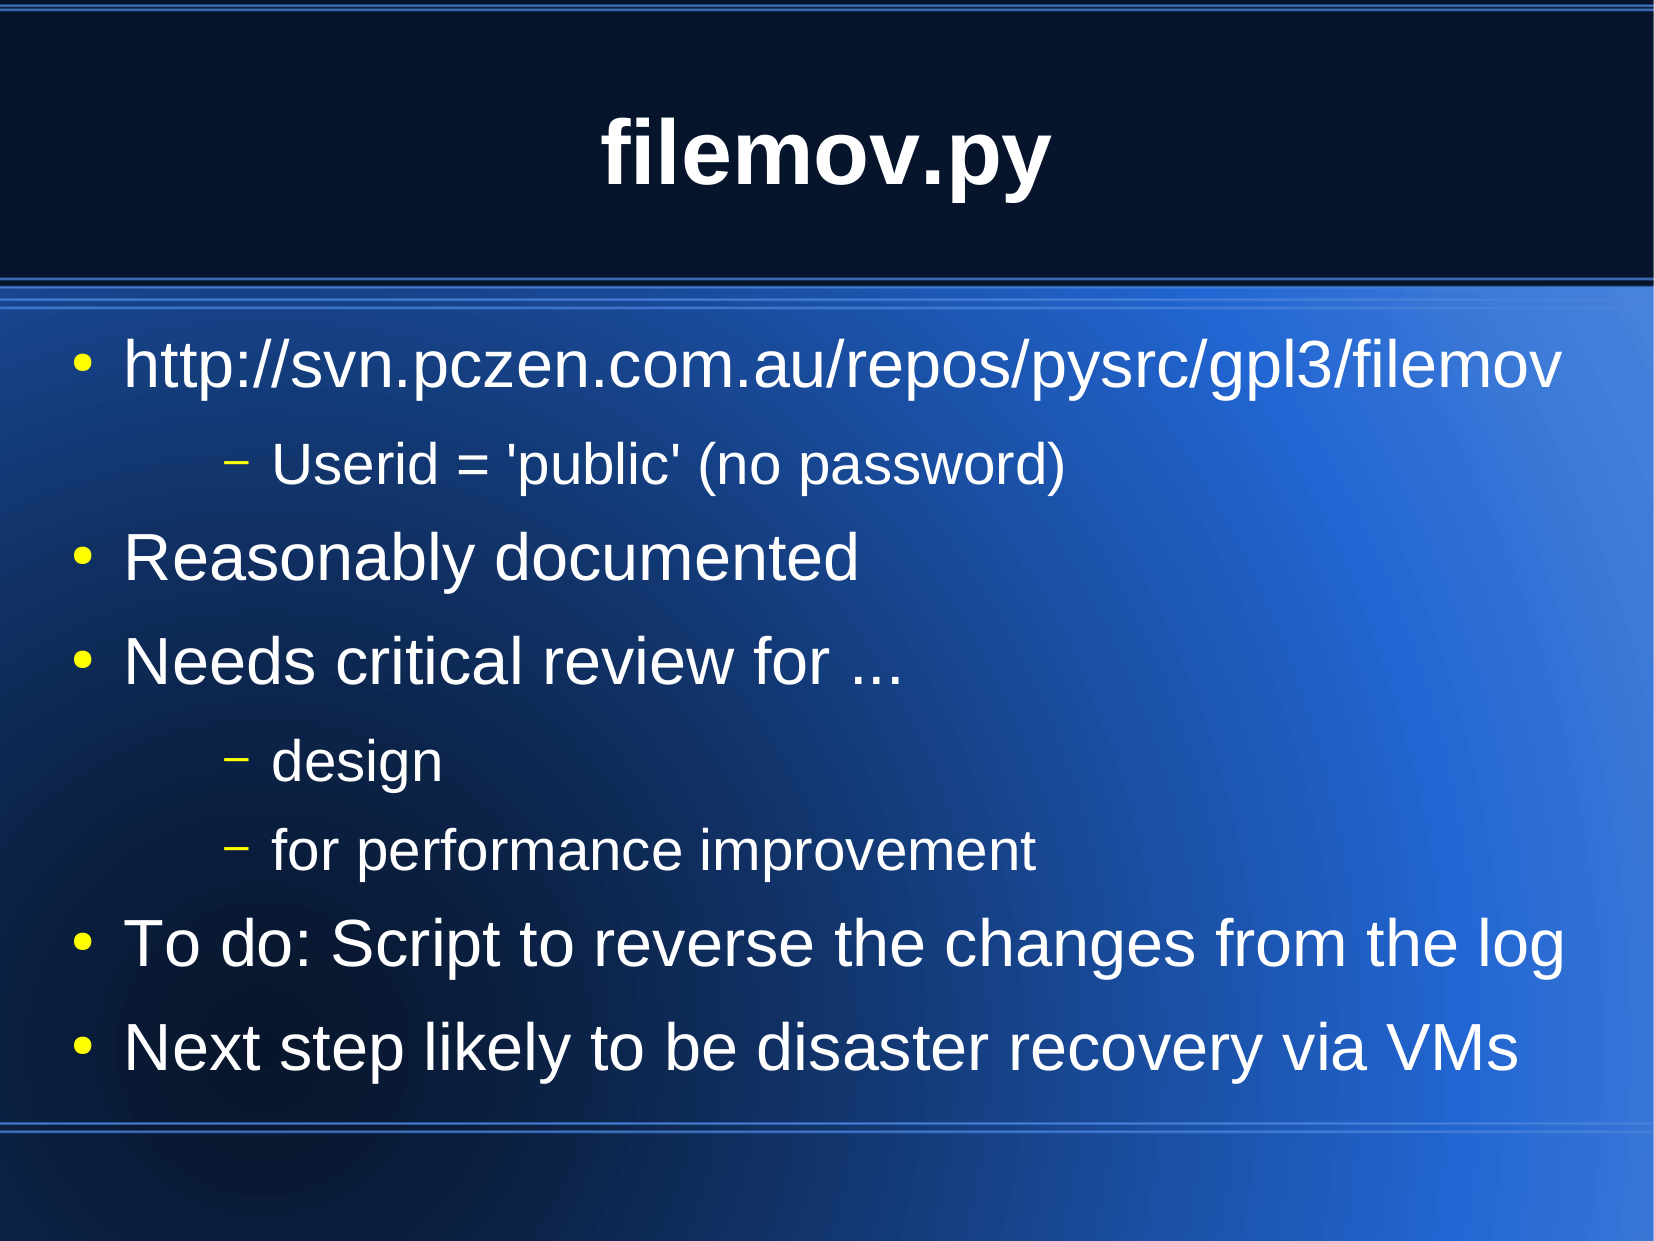

# filemov.py
http://svn.pczen.com.au/repos/pysrc/gpl3/filemov
Userid = 'public' (no password)
Reasonably documented
Needs critical review for ...
design
for performance improvement
To do: Script to reverse the changes from the log
Next step likely to be disaster recovery via VMs